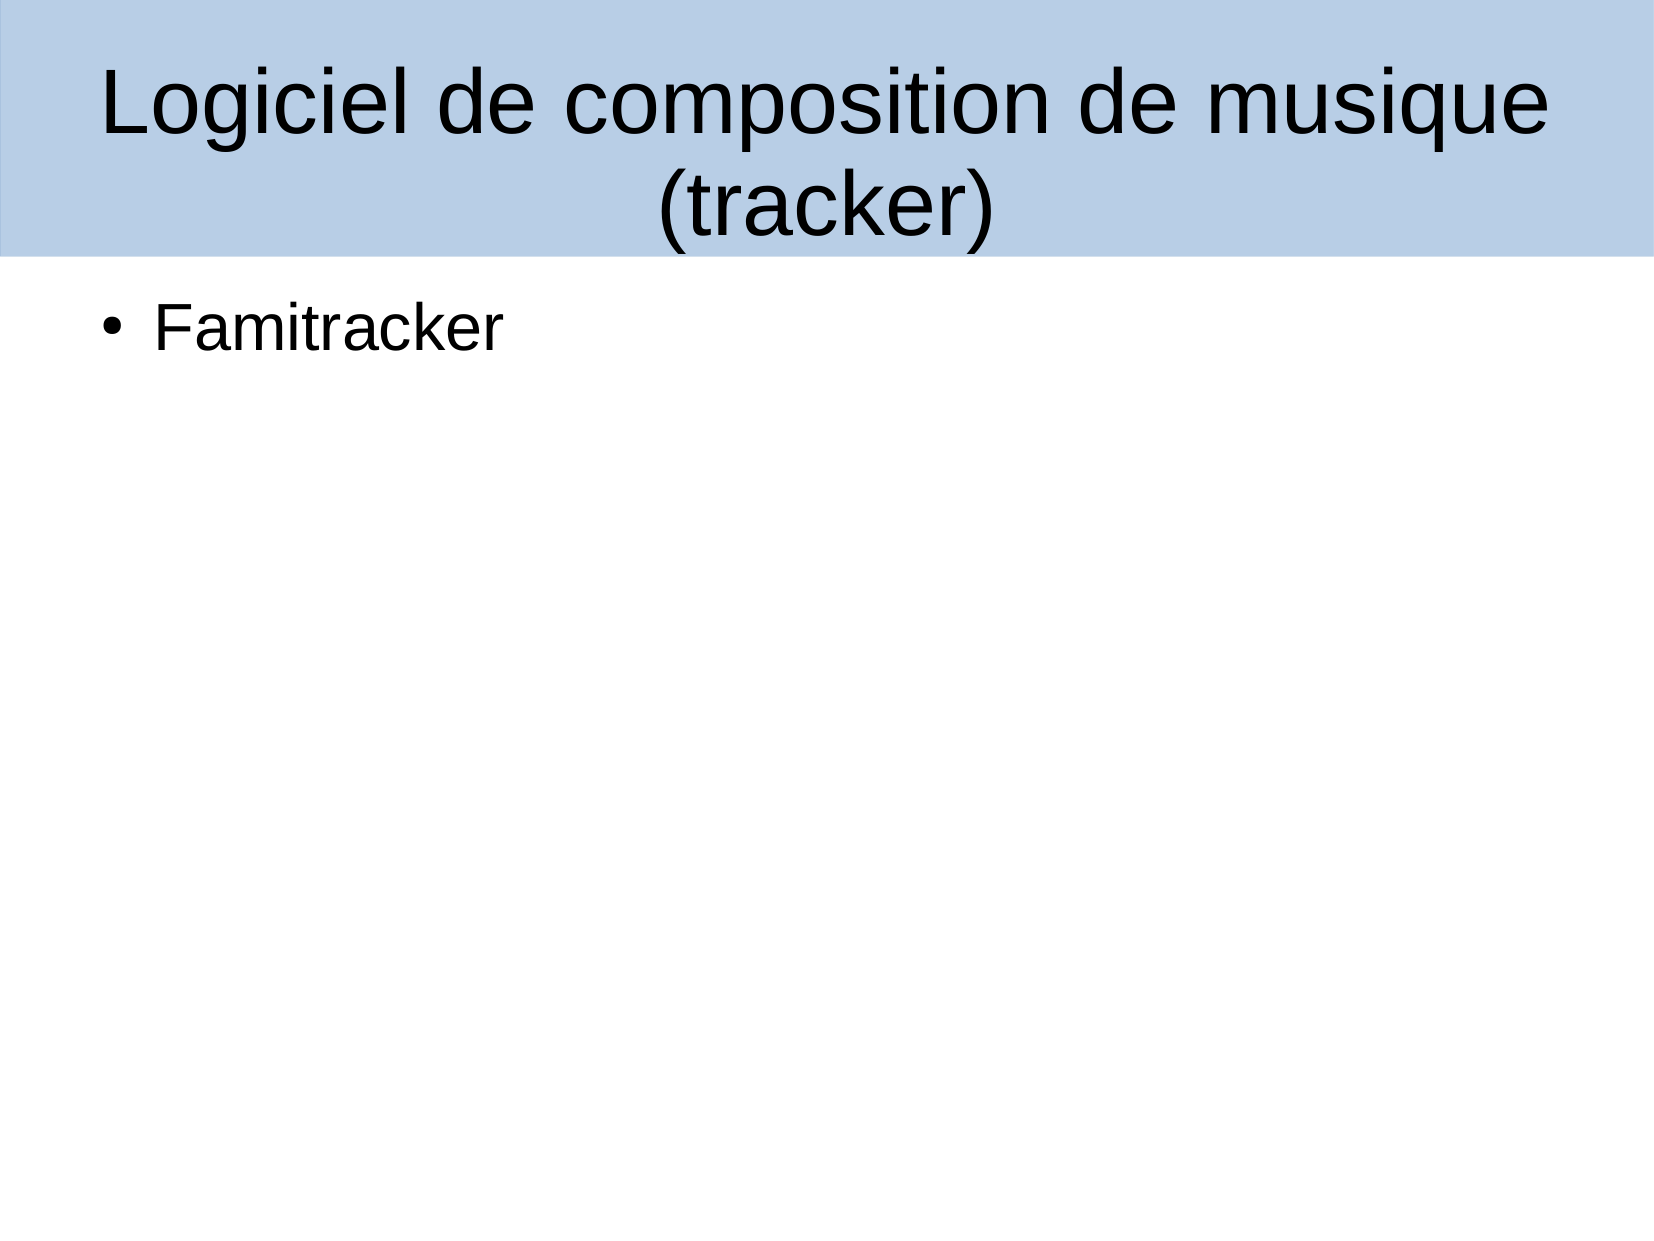

# Logiciel de composition de musique (tracker)
Famitracker